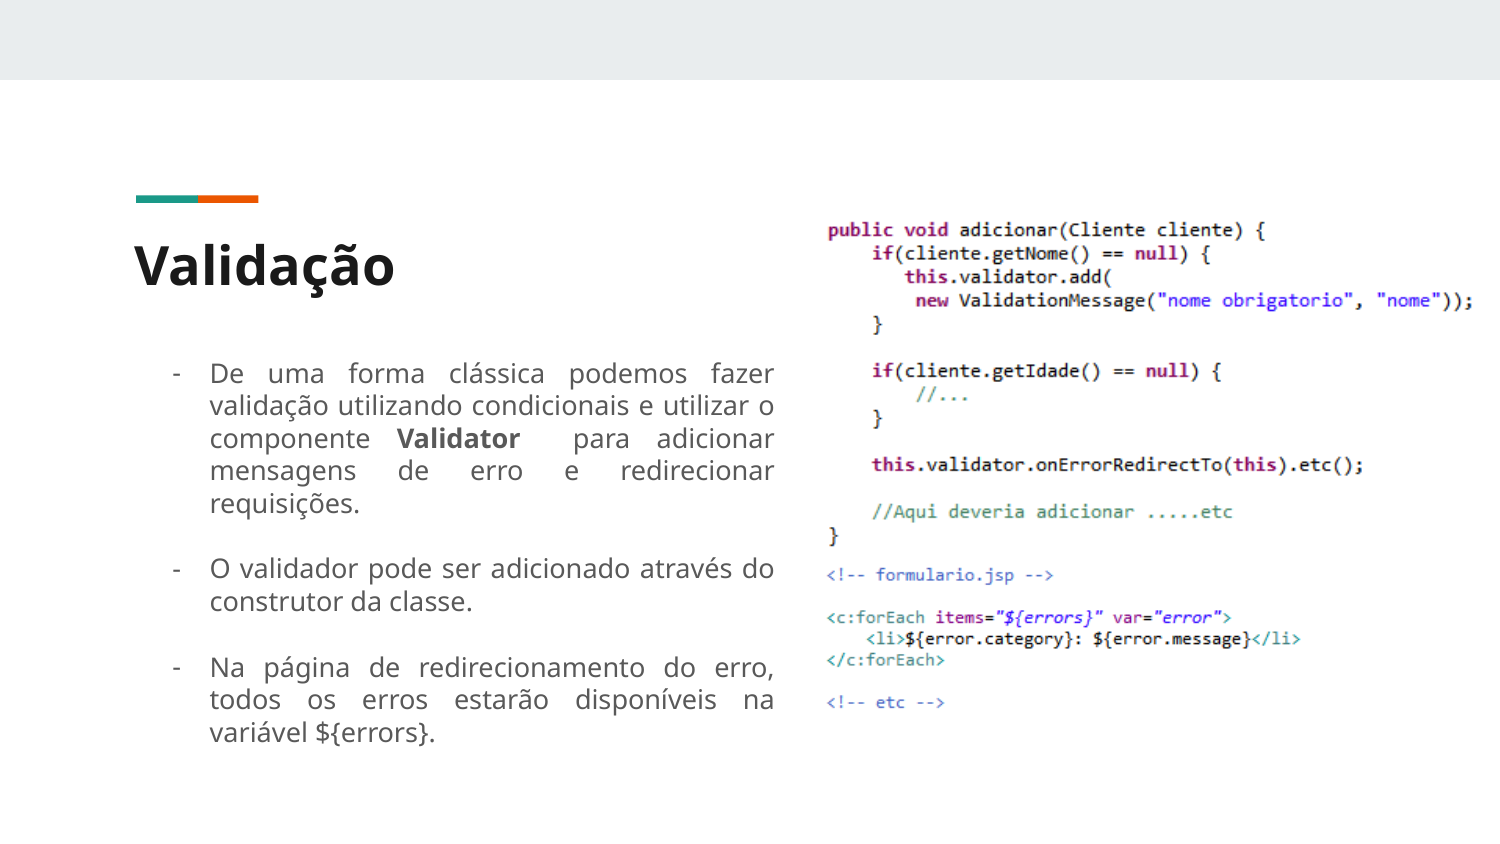

# Validação
De uma forma clássica podemos fazer validação utilizando condicionais e utilizar o componente Validator para adicionar mensagens de erro e redirecionar requisições.
O validador pode ser adicionado através do construtor da classe.
Na página de redirecionamento do erro, todos os erros estarão disponíveis na variável ${errors}.